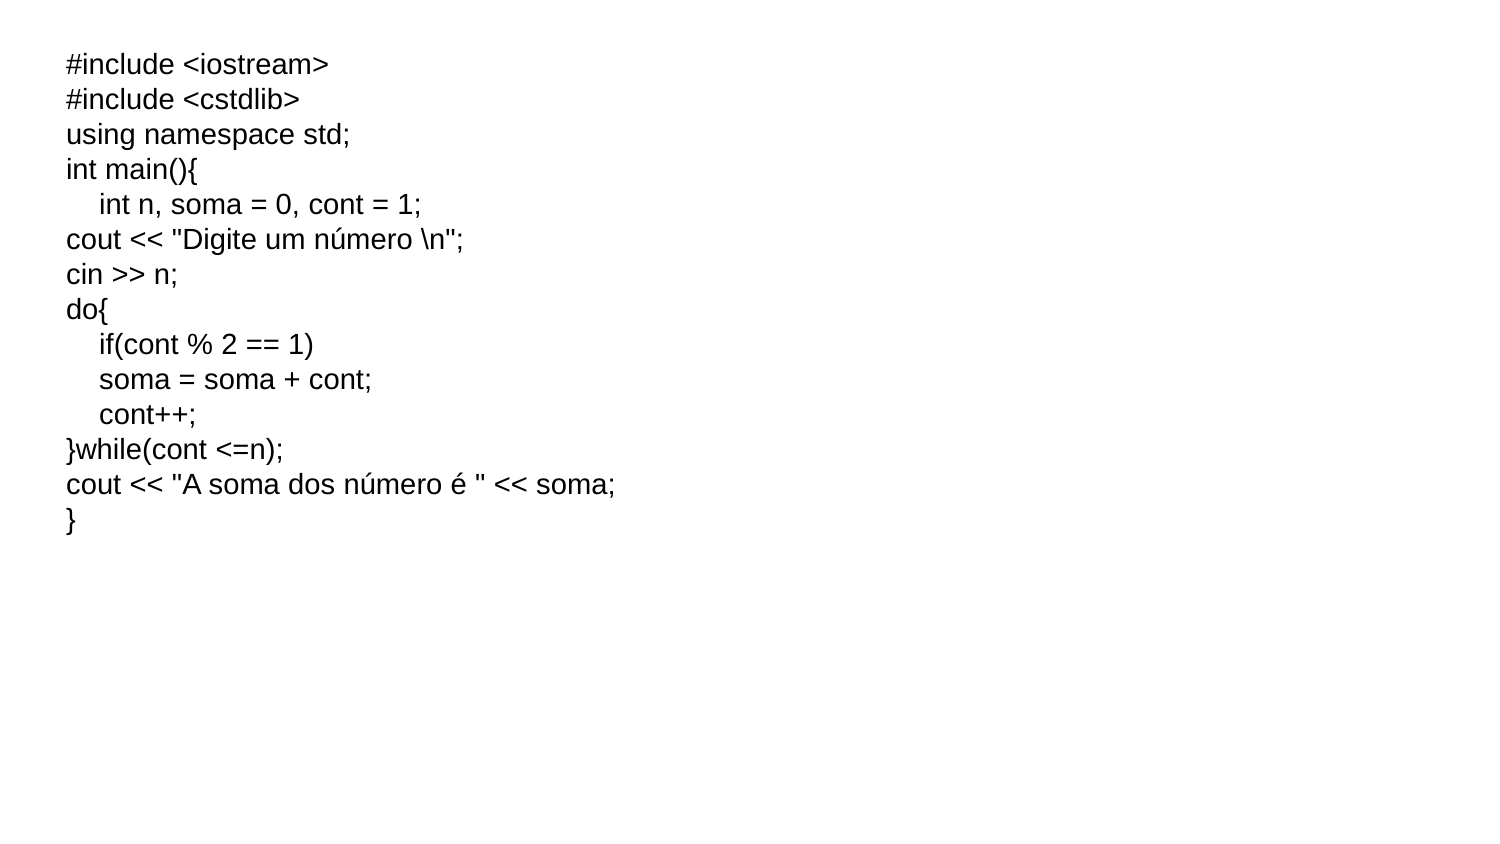

# #include <iostream>
#include <cstdlib>
using namespace std;
int main(){
 int n, soma = 0, cont = 1;
cout << "Digite um número \n";
cin >> n;
do{
 if(cont % 2 == 1)
 soma = soma + cont;
 cont++;
}while(cont <=n);
cout << "A soma dos número é " << soma;
}